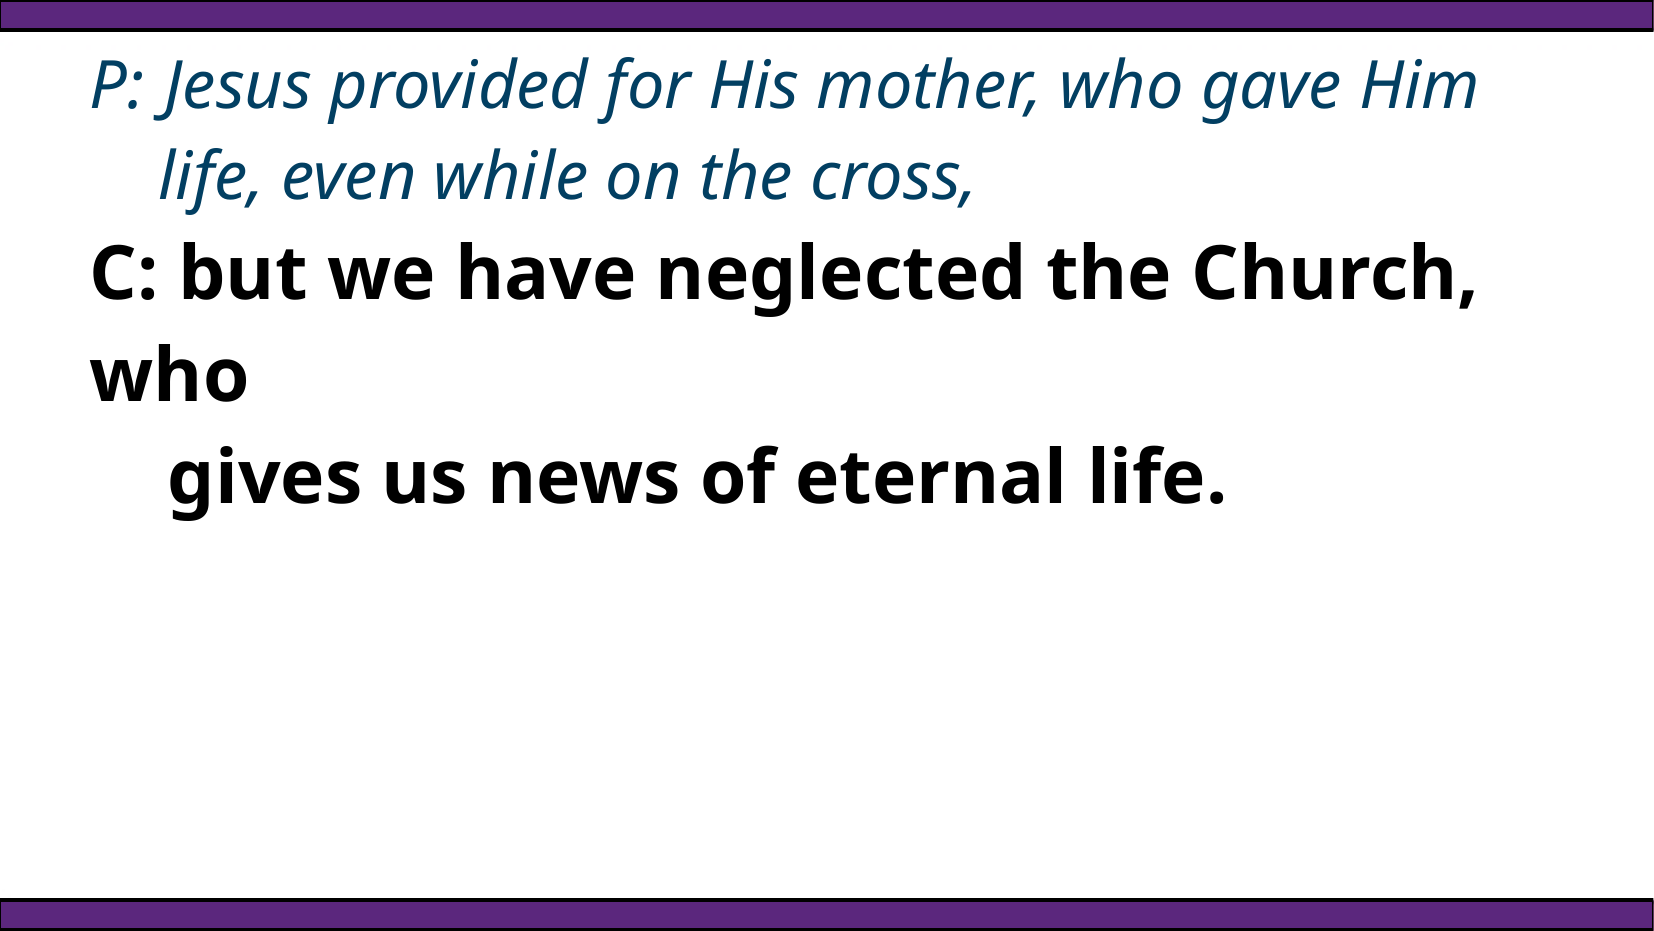

P:	Jesus provided for His mother, who gave Him
 life, even while on the cross,
C: but we have neglected the Church, who
 gives us news of eternal life.